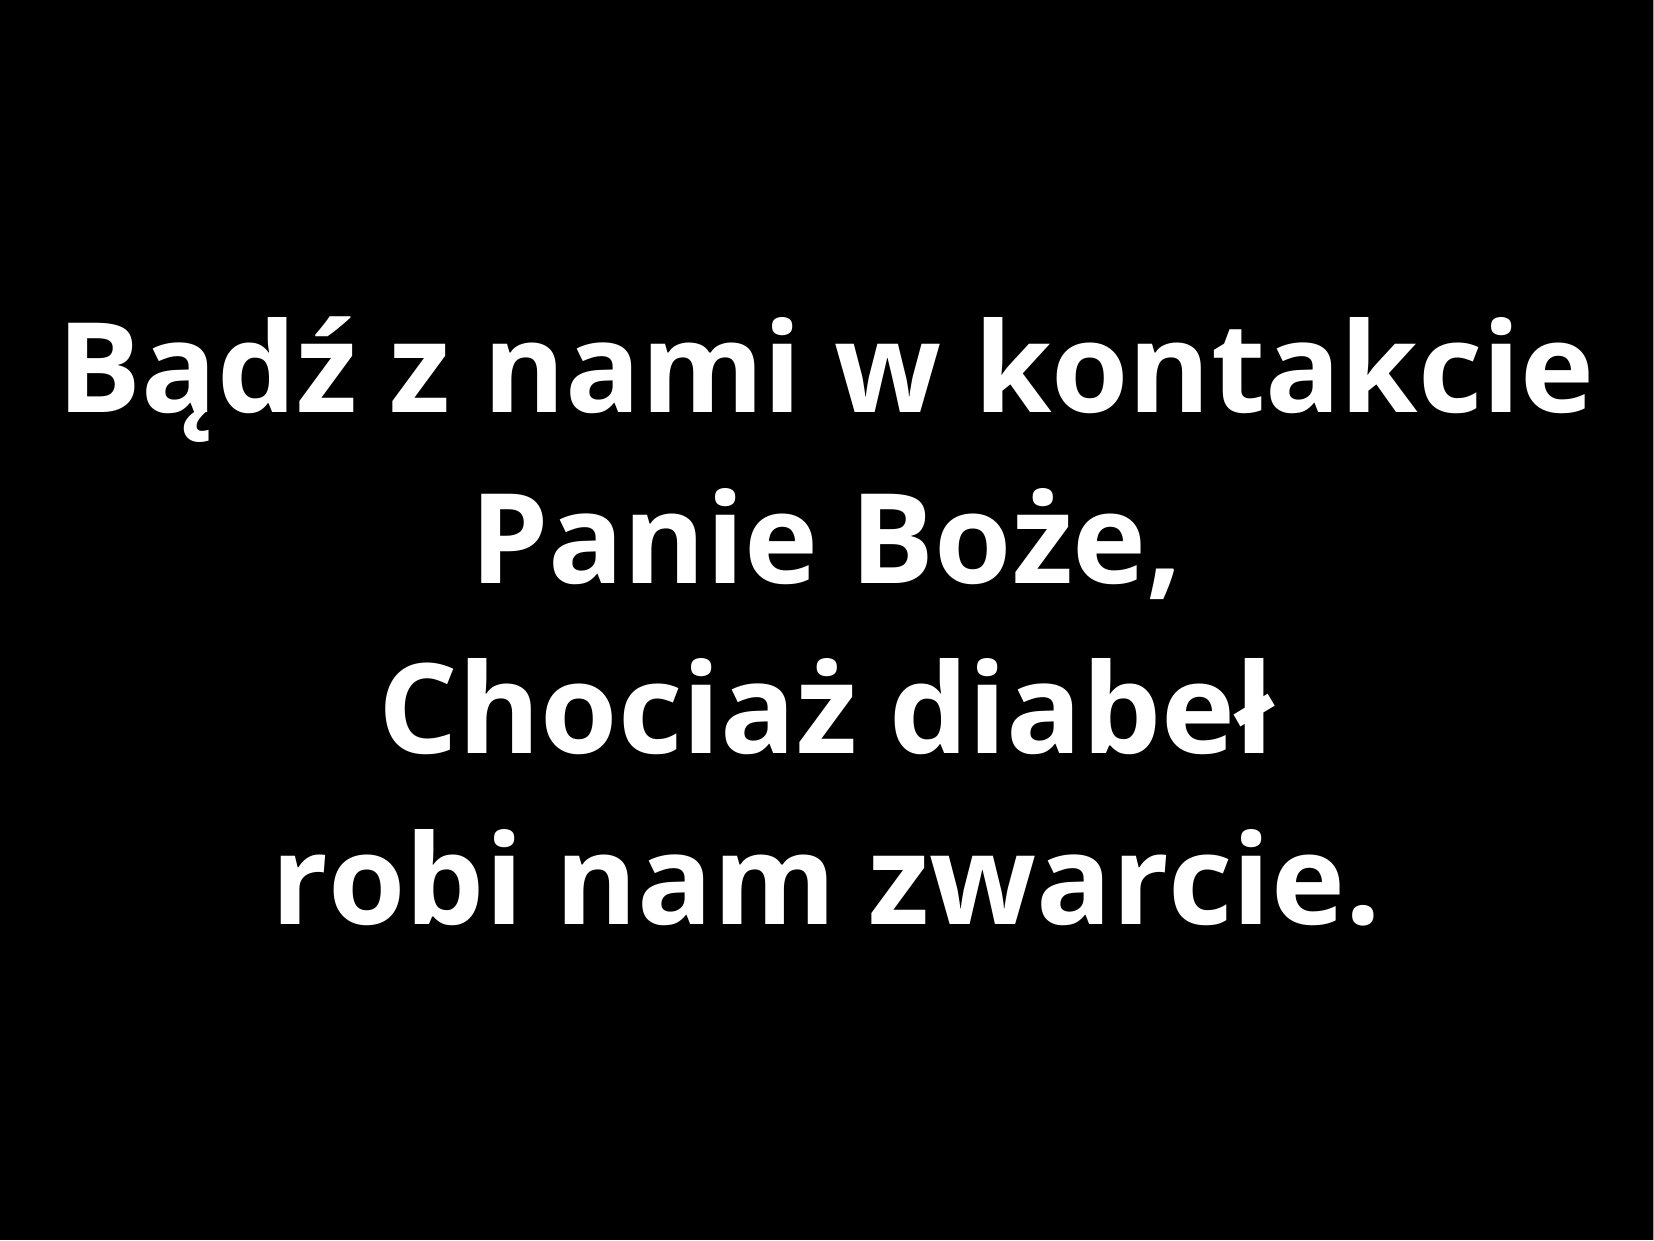

# Bądź z nami w kontakcie Panie Boże, Chociaż diabeł robi nam zwarcie.